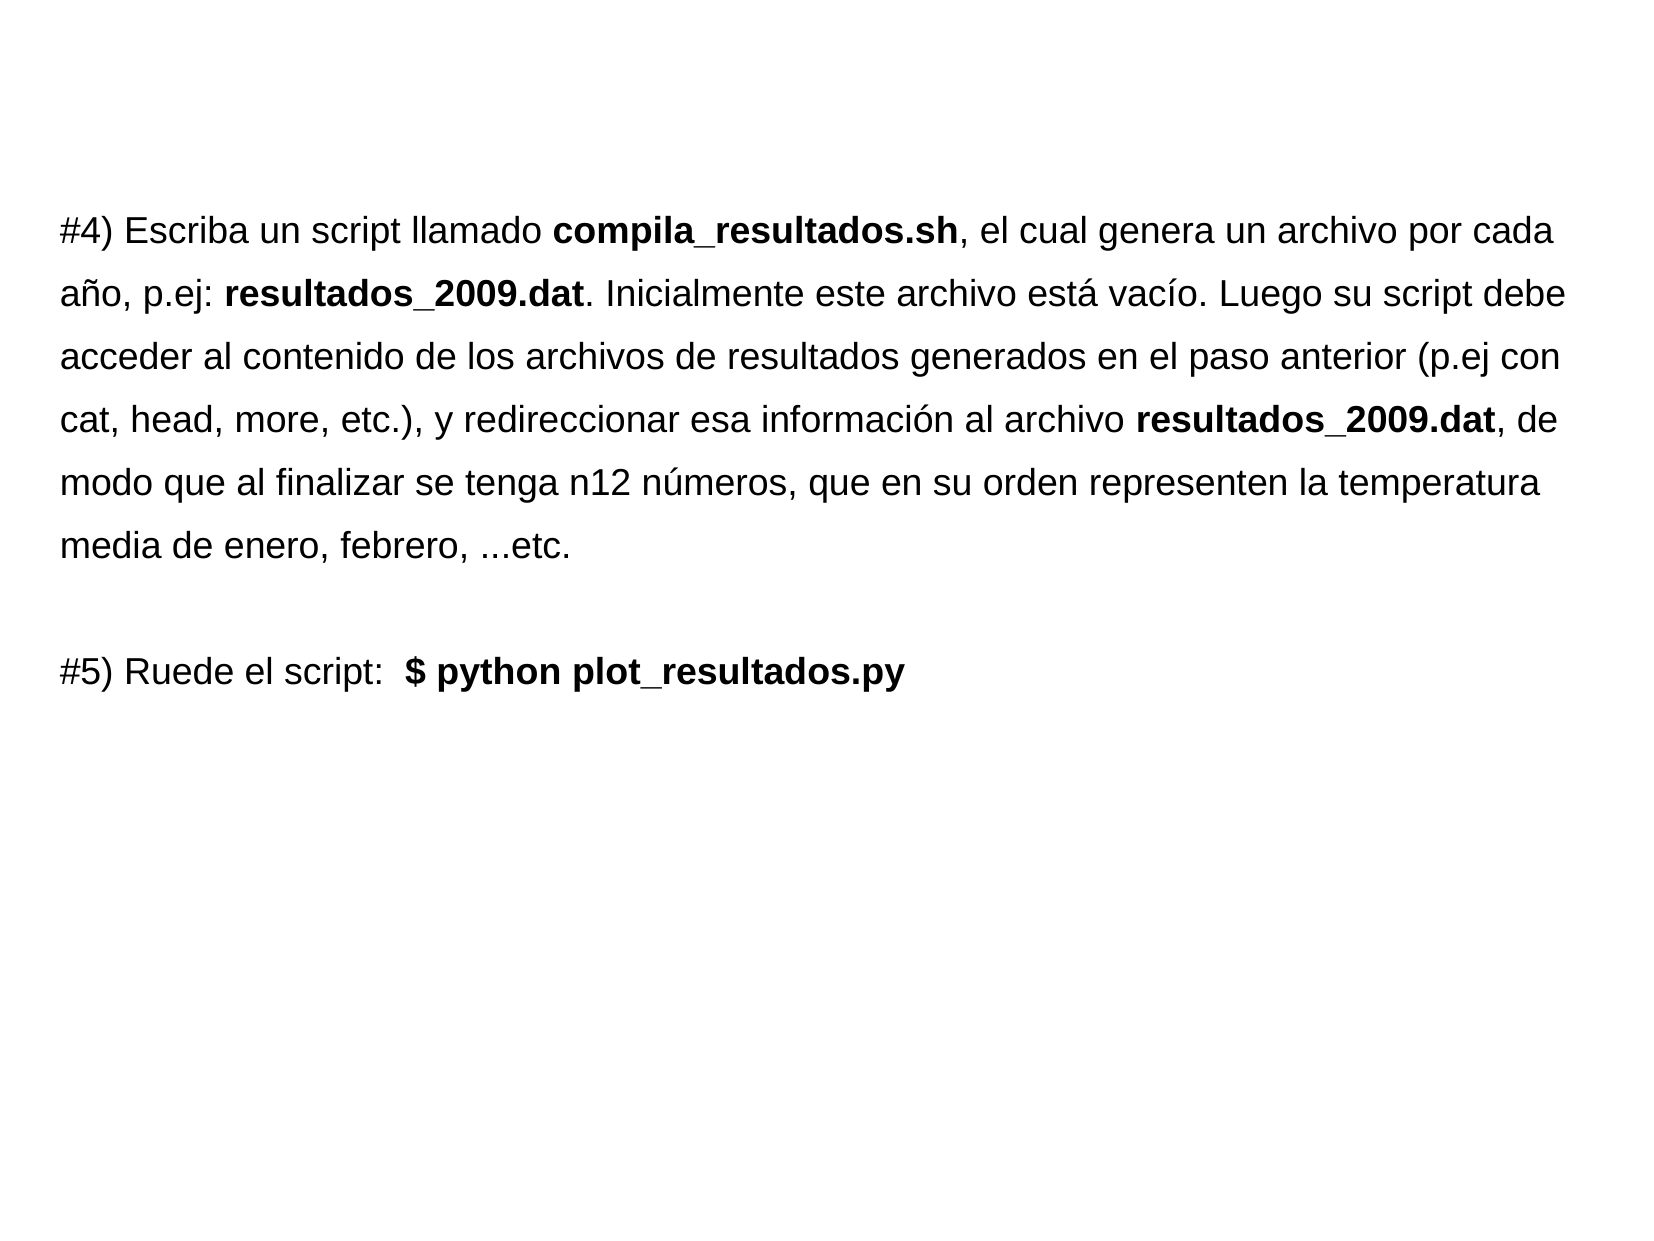

#4) Escriba un script llamado compila_resultados.sh, el cual genera un archivo por cada año, p.ej: resultados_2009.dat. Inicialmente este archivo está vacío. Luego su script debe acceder al contenido de los archivos de resultados generados en el paso anterior (p.ej con cat, head, more, etc.), y redireccionar esa información al archivo resultados_2009.dat, de modo que al finalizar se tenga n12 números, que en su orden representen la temperatura media de enero, febrero, ...etc.
#5) Ruede el script: $ python plot_resultados.py